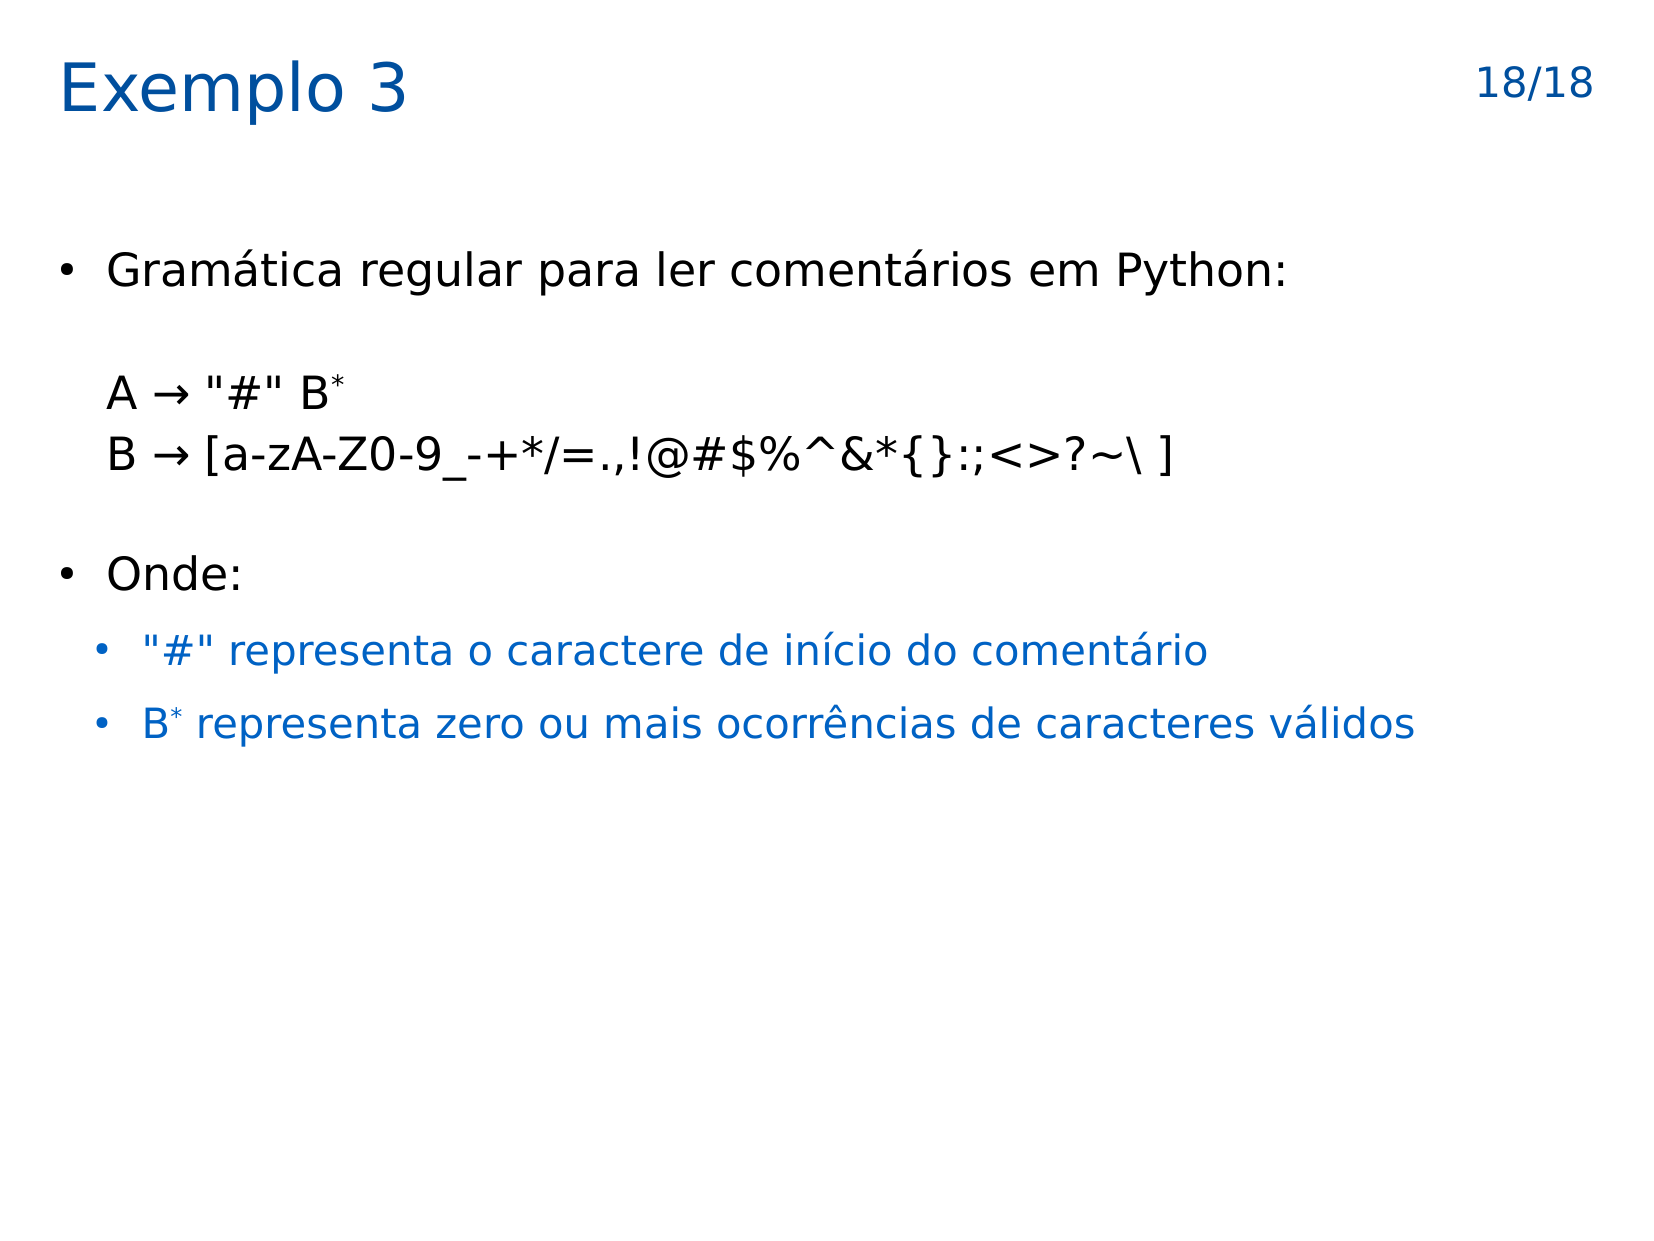

# Exemplo 3
18
Gramática regular para ler comentários em Python:
A → "#" B*
B → [a-zA-Z0-9_-+*/=.,!@#$%^&*{}:;<>?~\ ]
Onde:
"#" representa o caractere de início do comentário
B* representa zero ou mais ocorrências de caracteres válidos